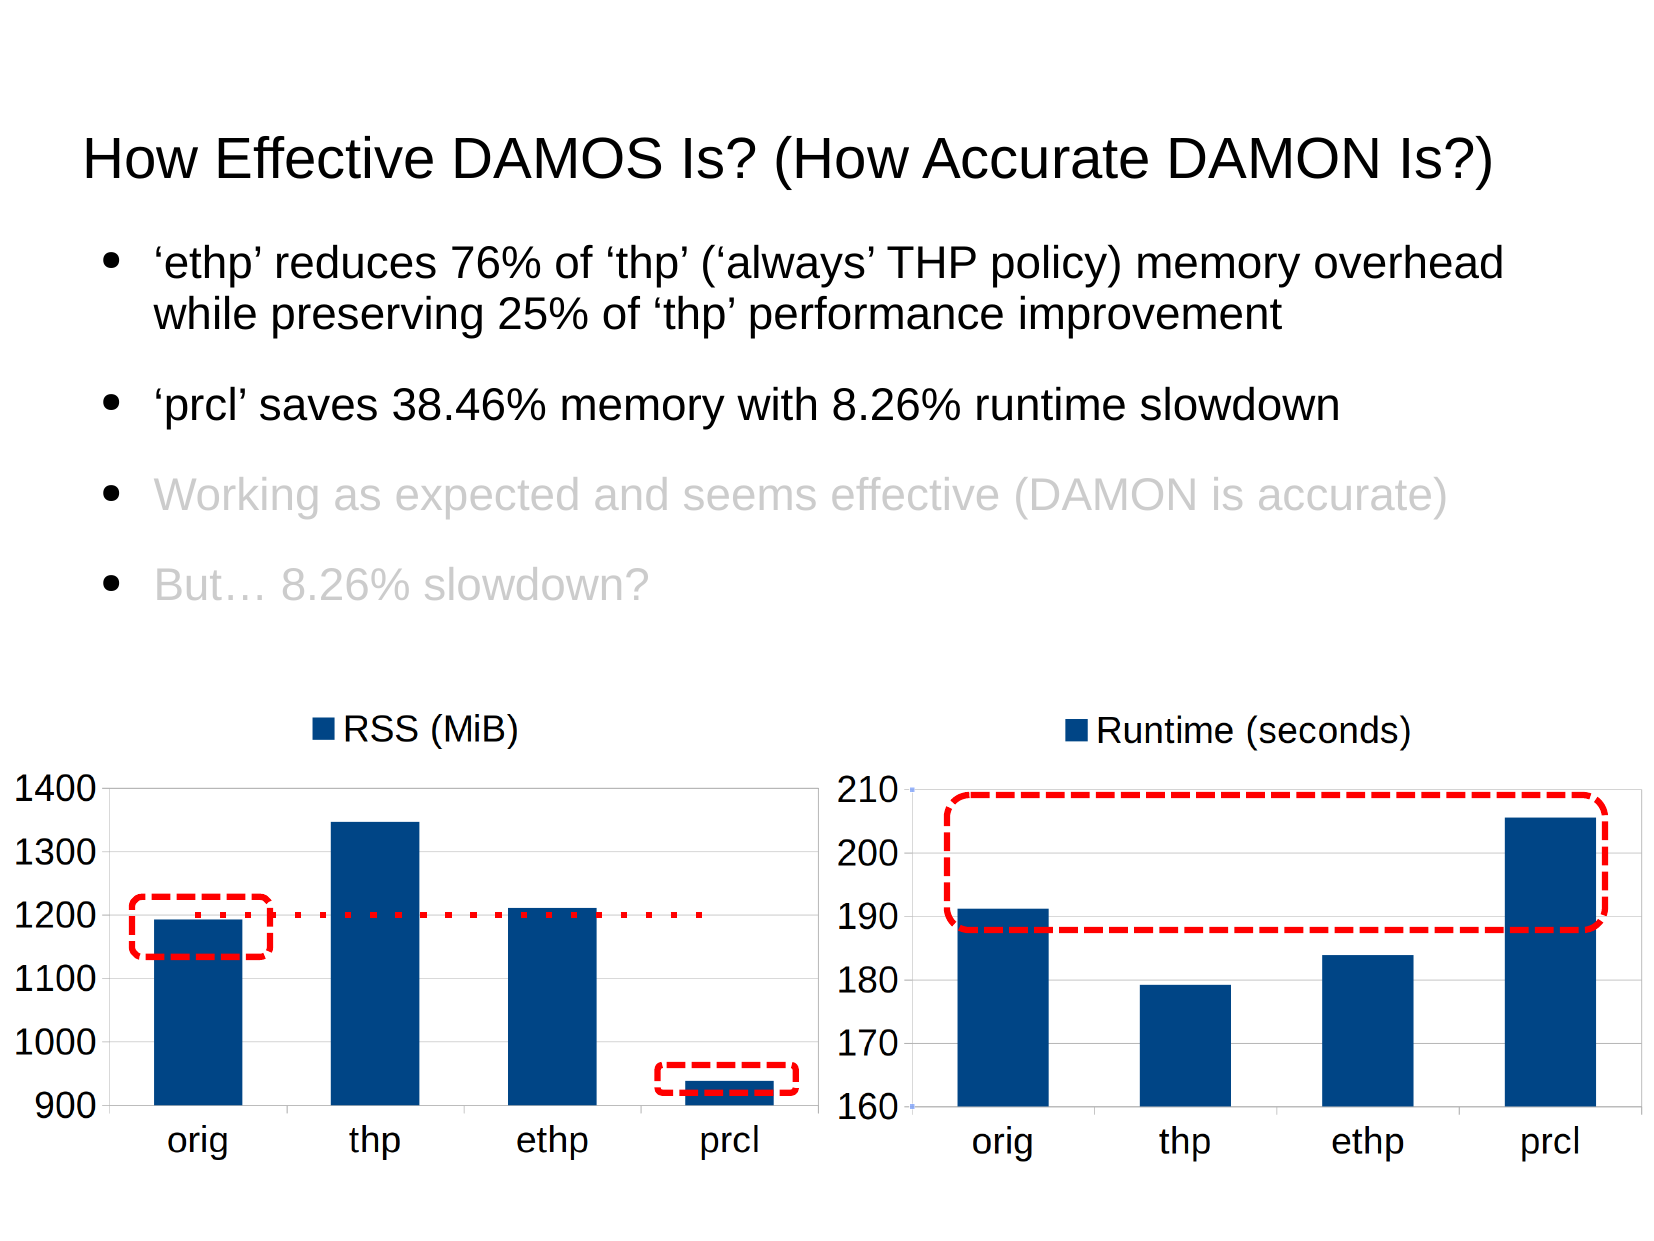

# How Effective DAMOS Is? (How Accurate DAMON Is?)
‘ethp’ reduces 76% of ‘thp’ (‘always’ THP policy) memory overhead while preserving 25% of ‘thp’ performance improvement
‘prcl’ saves 38.46% memory with 8.26% runtime slowdown
Working as expected and seems effective (DAMON is accurate)
But… 8.26% slowdown?